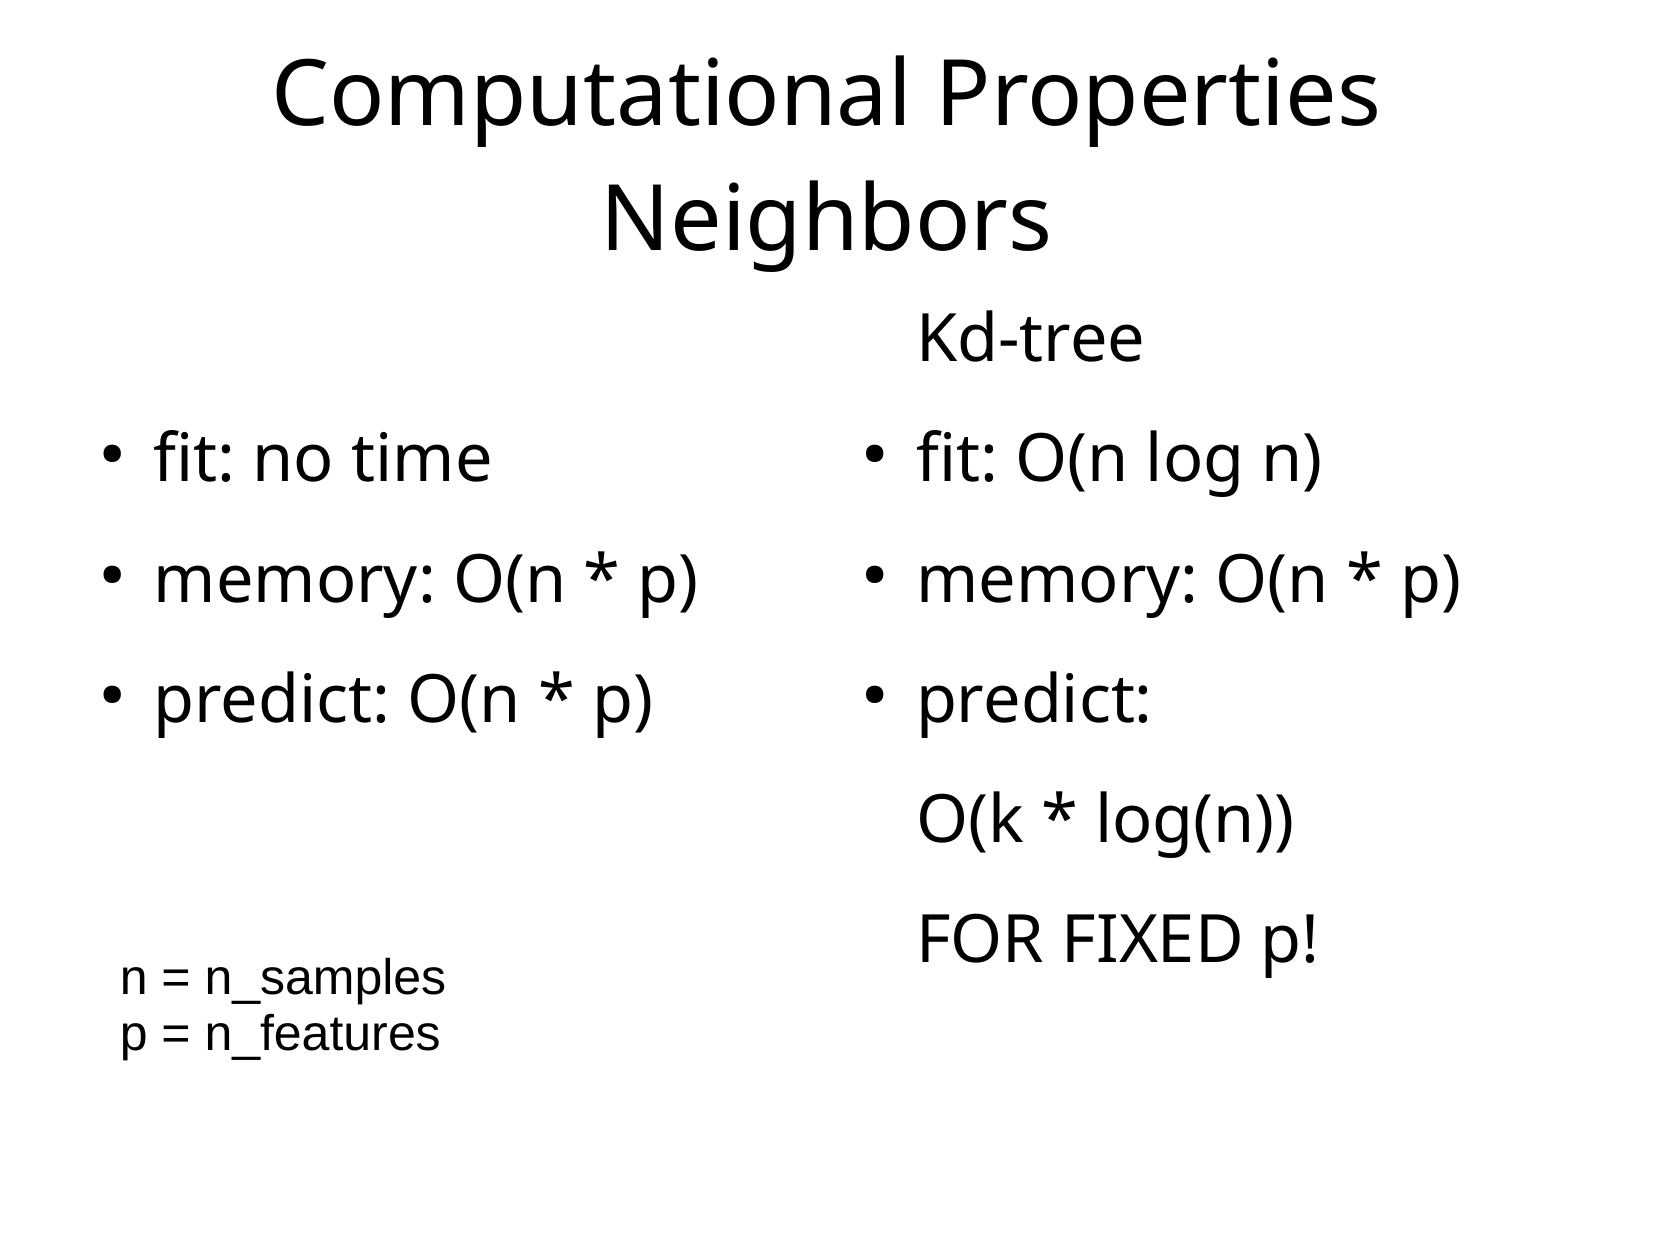

# Computational Properties Neighbors
fit: no time
memory: O(n * p)
predict: O(n * p)
Kd-tree
fit: O(n log n)
memory: O(n * p)
predict:
O(k * log(n))
FOR FIXED p!
n = n_samples
p = n_features